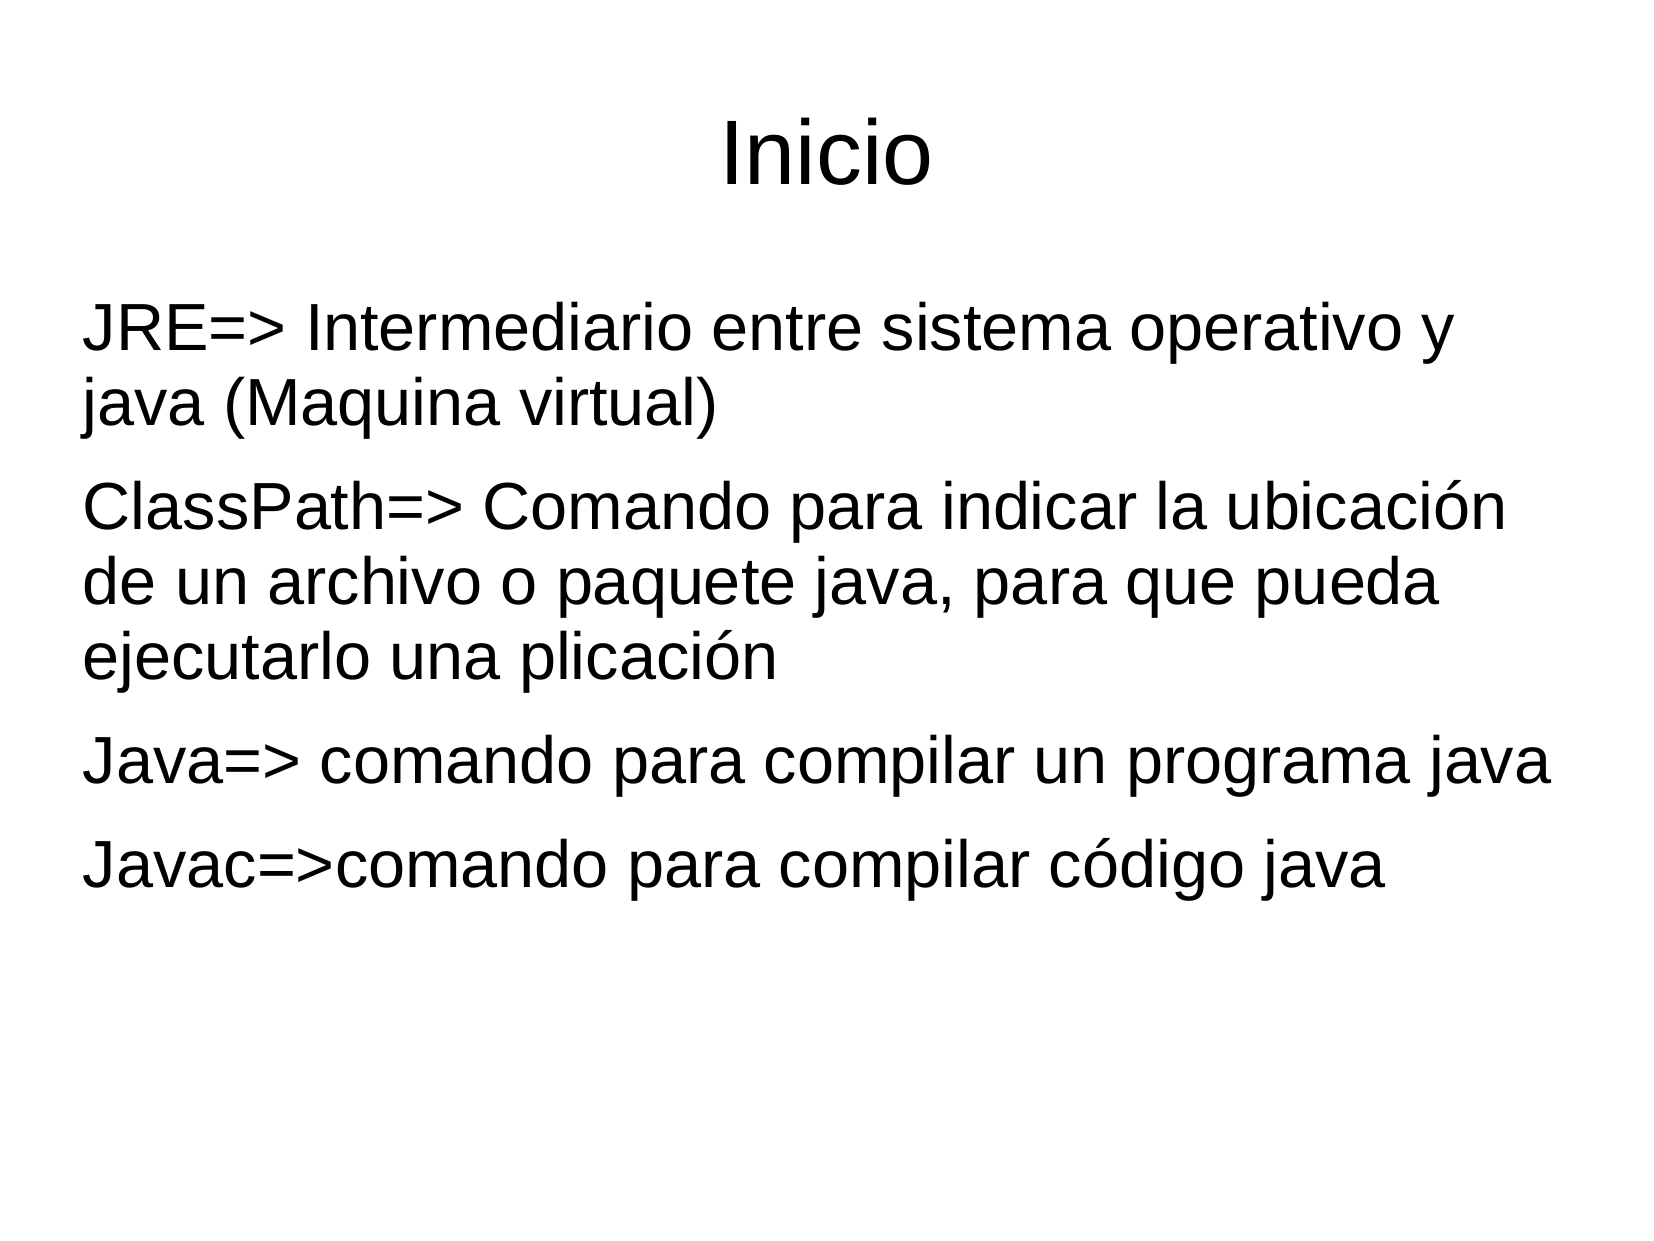

# Inicio
JRE=> Intermediario entre sistema operativo y java (Maquina virtual)
ClassPath=> Comando para indicar la ubicación de un archivo o paquete java, para que pueda ejecutarlo una plicación
Java=> comando para compilar un programa java
Javac=>comando para compilar código java